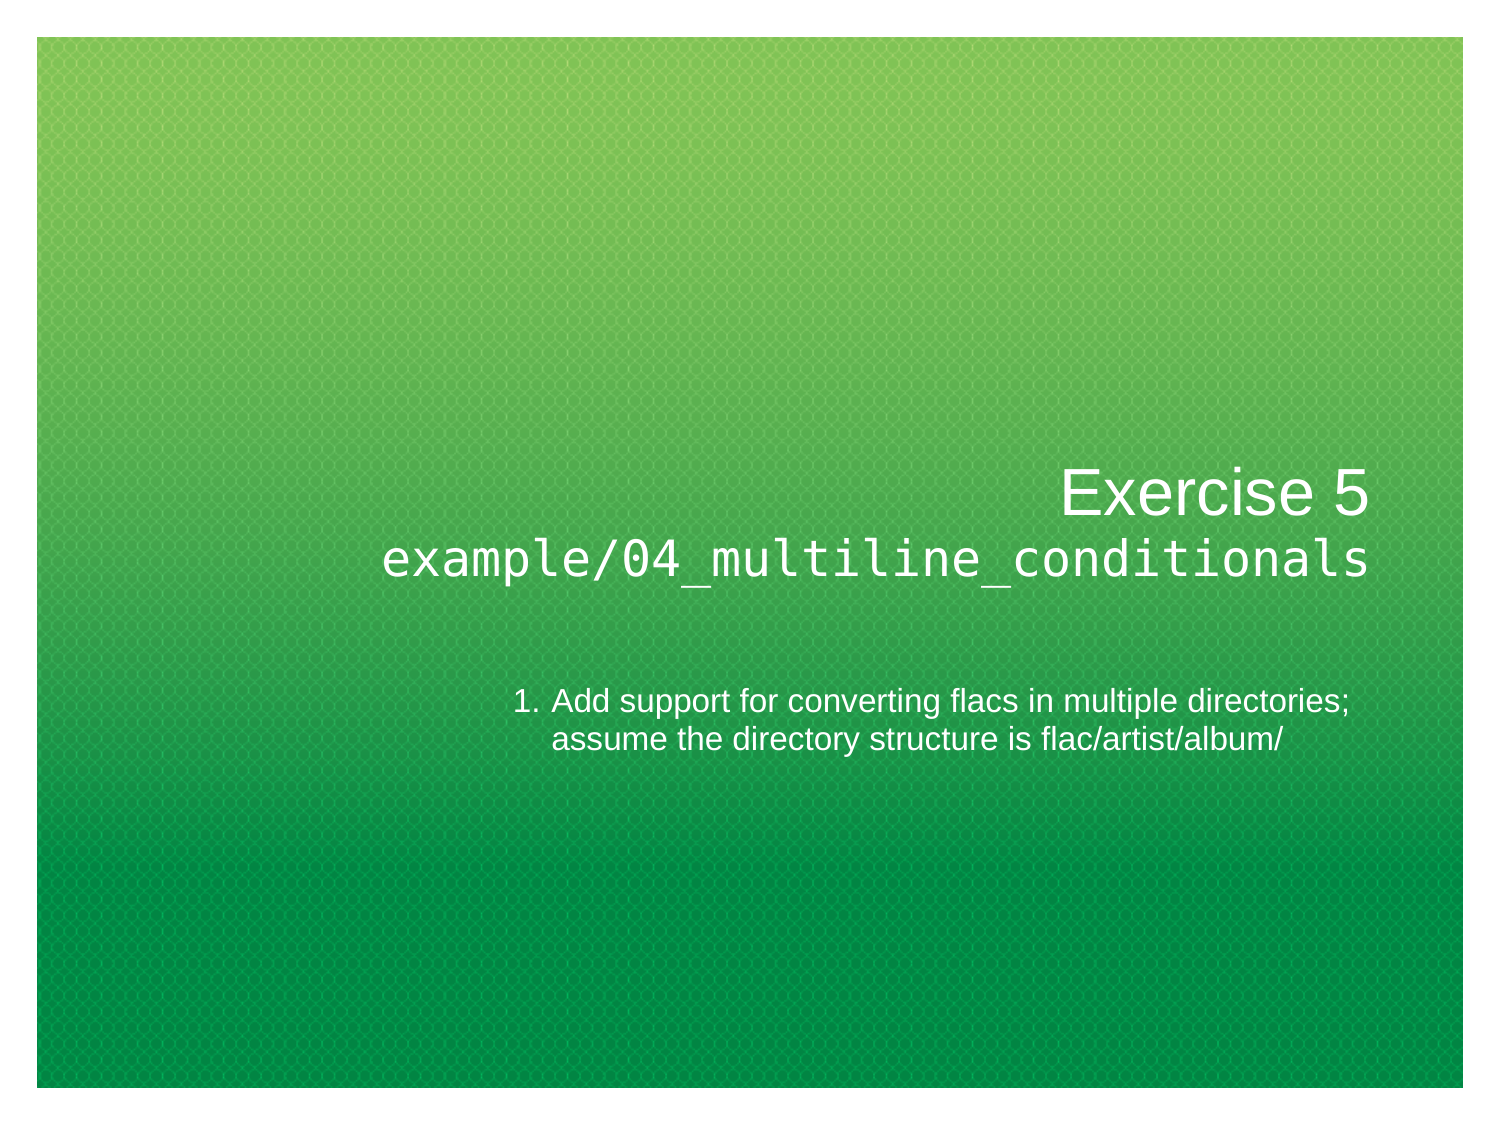

# Exercise 5 example/04_multiline_conditionals
Add support for converting flacs in multiple directories; assume the directory structure is flac/artist/album/